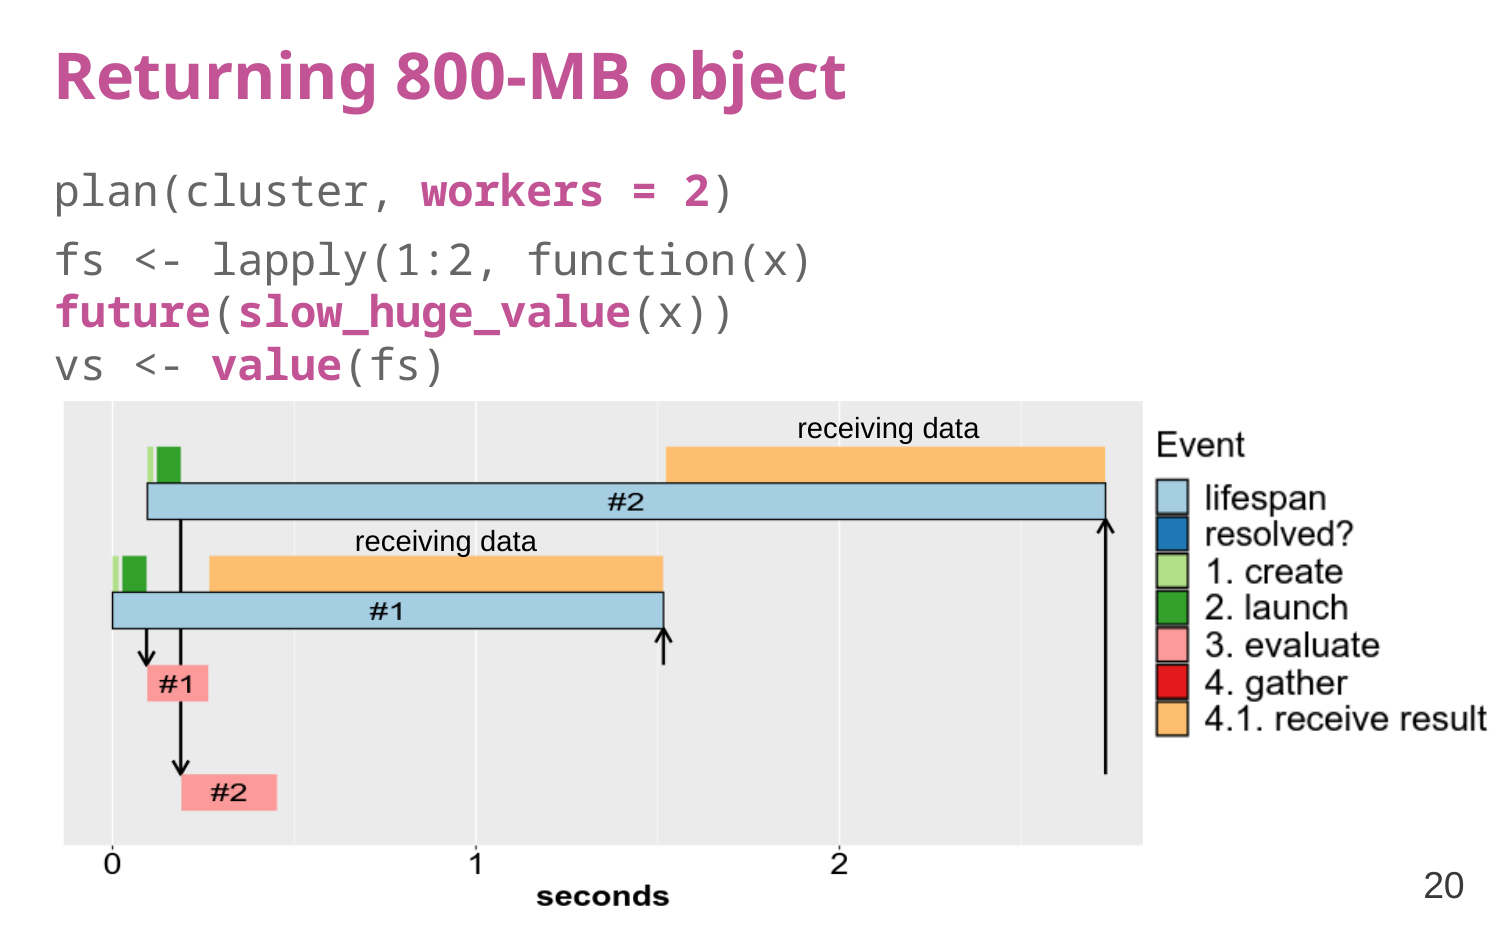

Returning 800-MB object
# plan(cluster, workers = 2)
fs <- lapply(1:2, function(x) future(slow_huge_value(x))
vs <- value(fs)
receiving data
receiving data